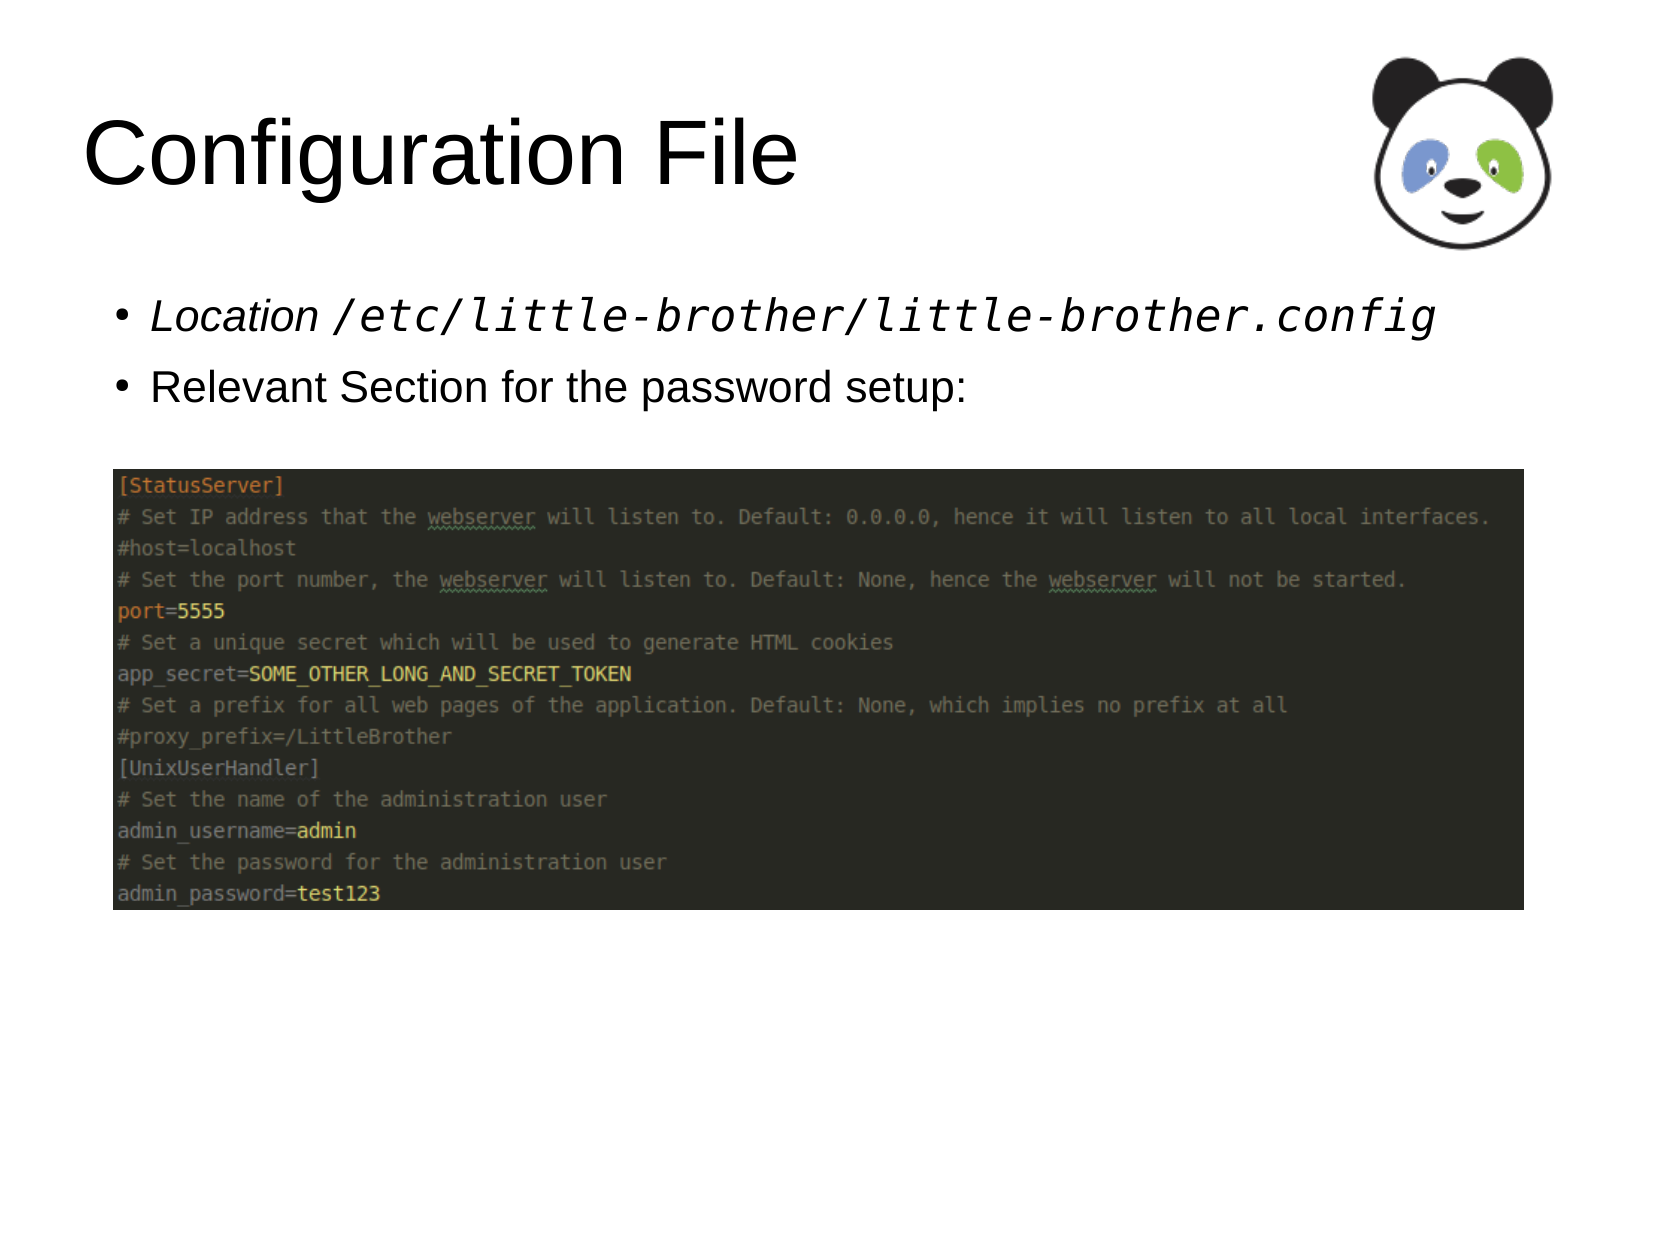

# Configuration File
Location /etc/little-brother/little-brother.config
Relevant Section for the password setup: